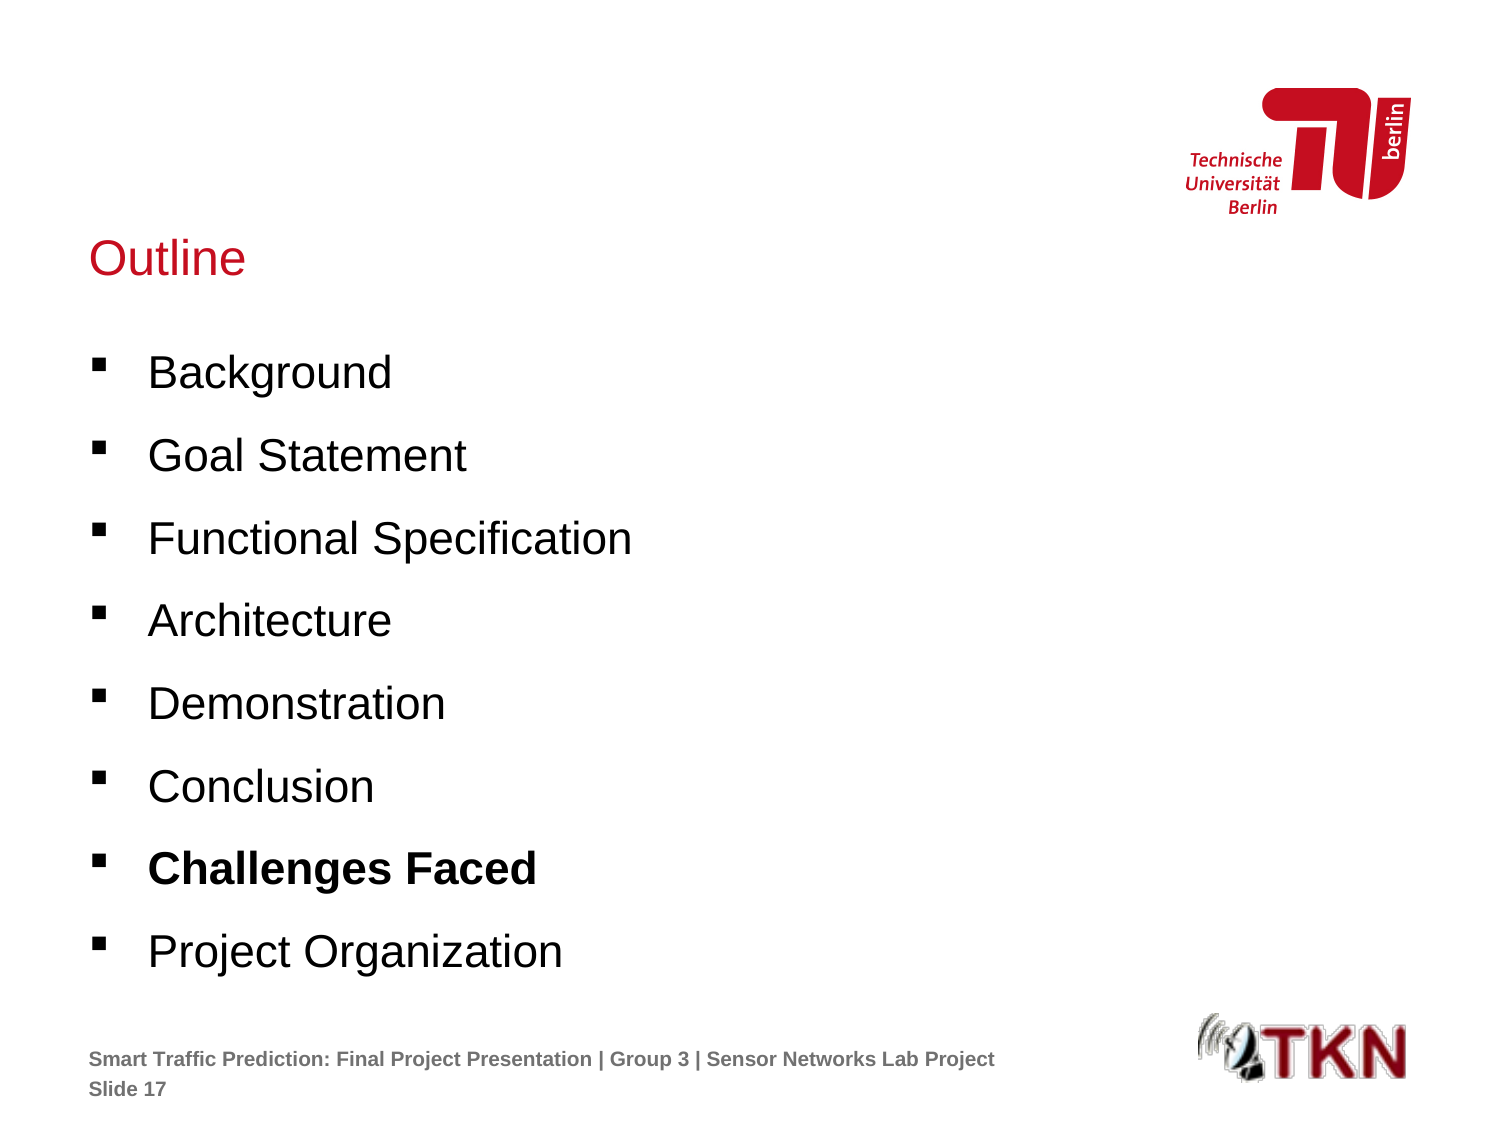

# Outline
Background
Goal Statement
Functional Specification
Architecture
Demonstration
Conclusion
Challenges Faced
Project Organization
Smart Traffic Prediction: Final Project Presentation | Group 3 | Sensor Networks Lab Project
Slide